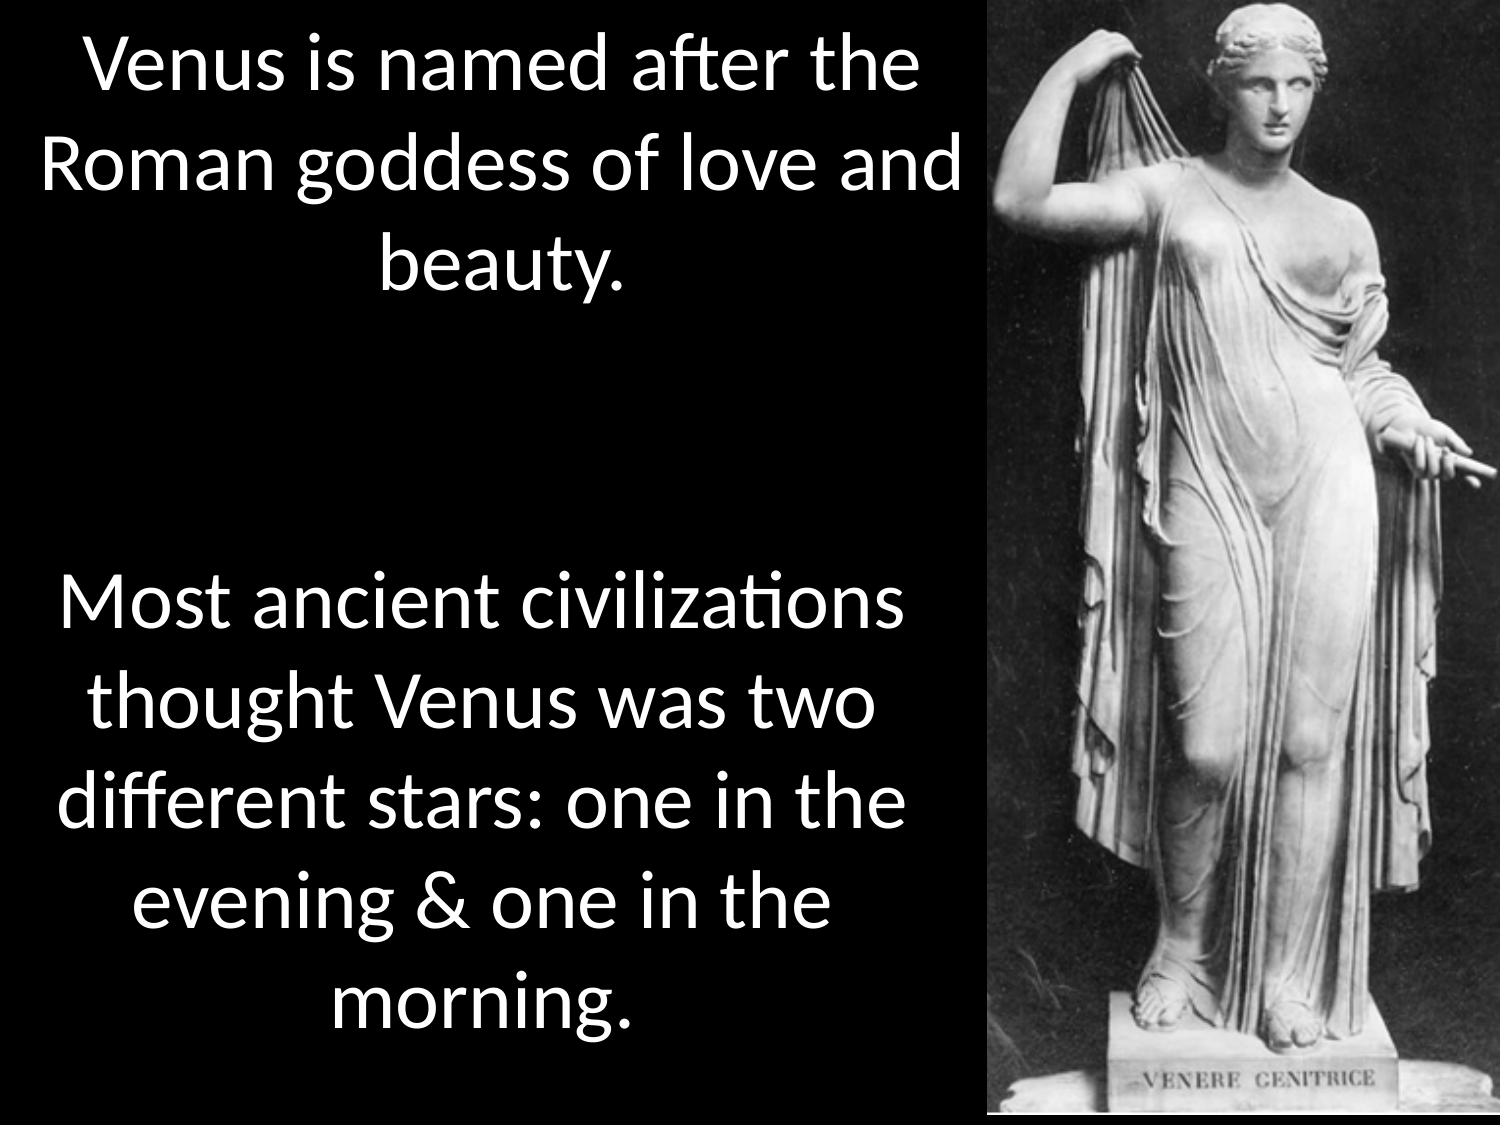

Venus is named after the Roman goddess of love and beauty.
Most ancient civilizations thought Venus was two different stars: one in the evening & one in the morning.